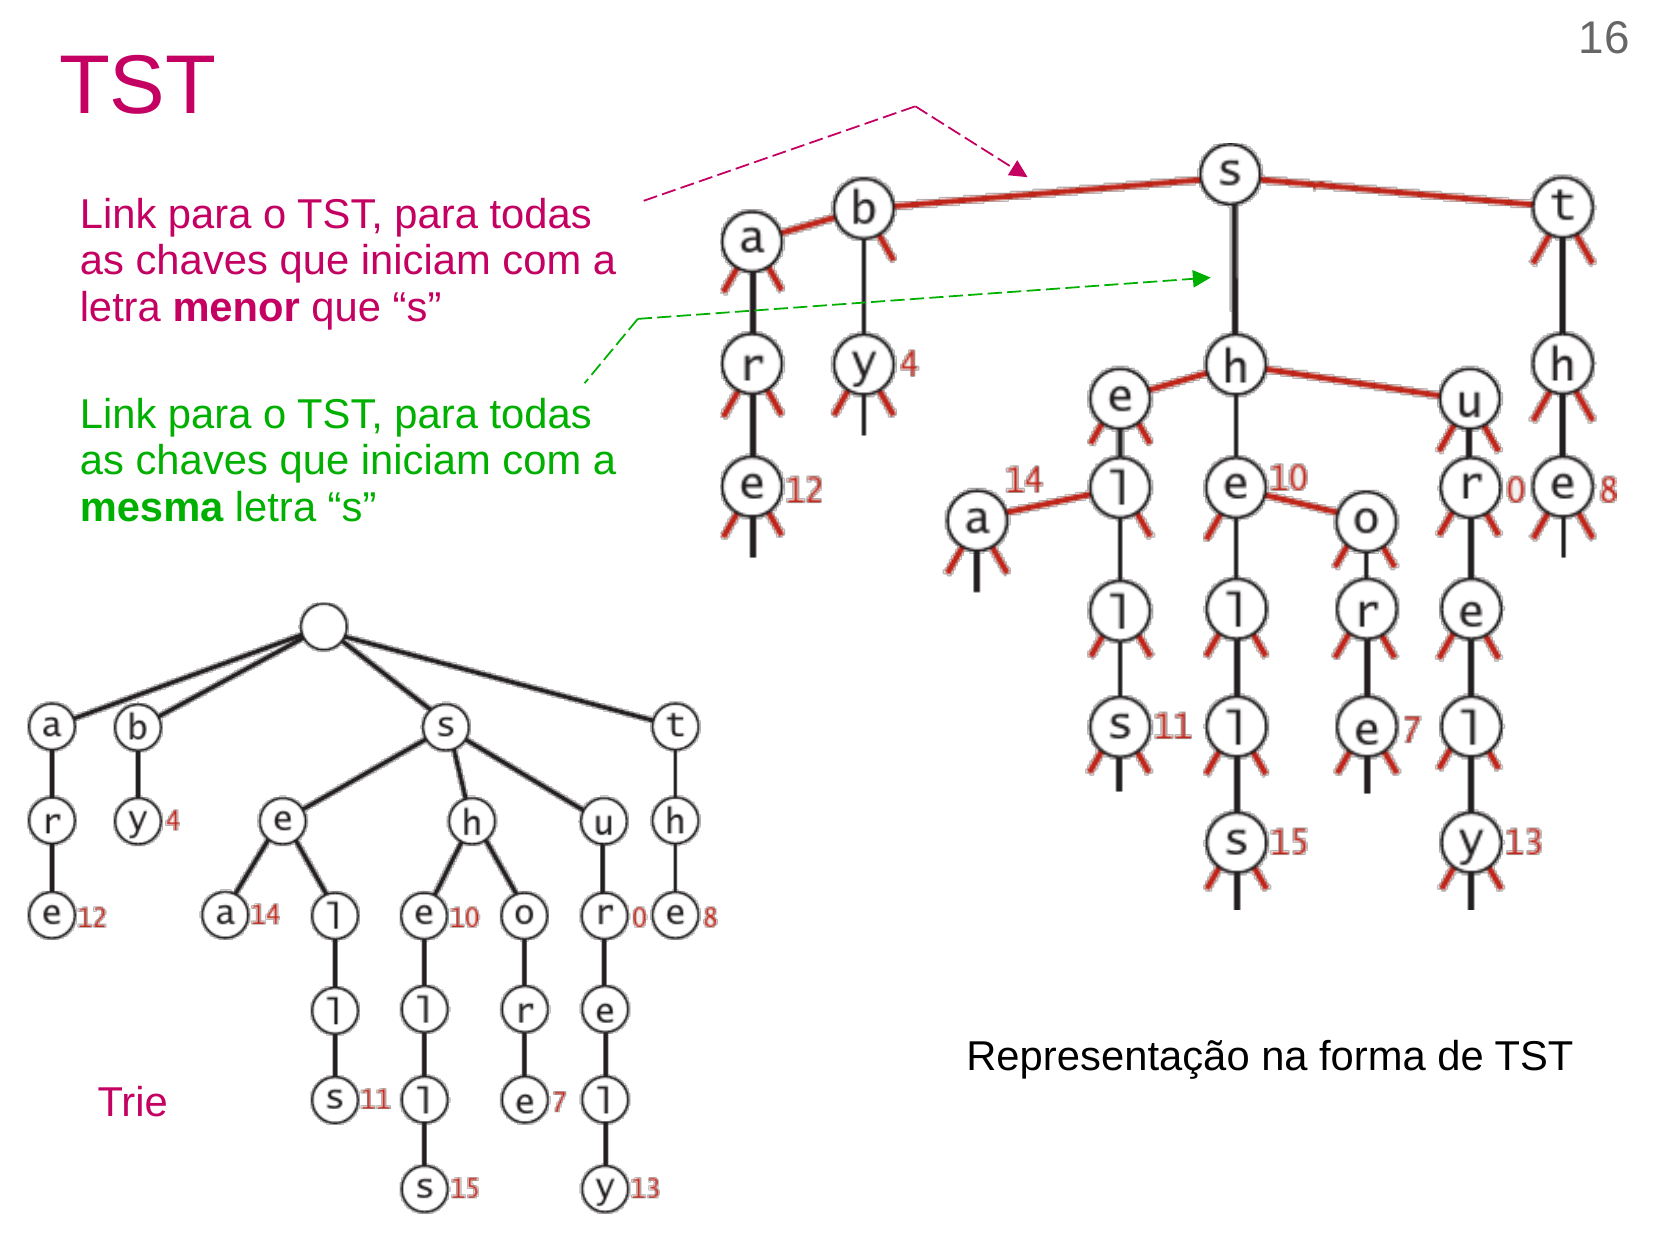

16
# TST
Link para o TST, para todas as chaves que iniciam com a letra menor que “s”
Link para o TST, para todas as chaves que iniciam com a mesma letra “s”
Representação na forma de TST
Trie